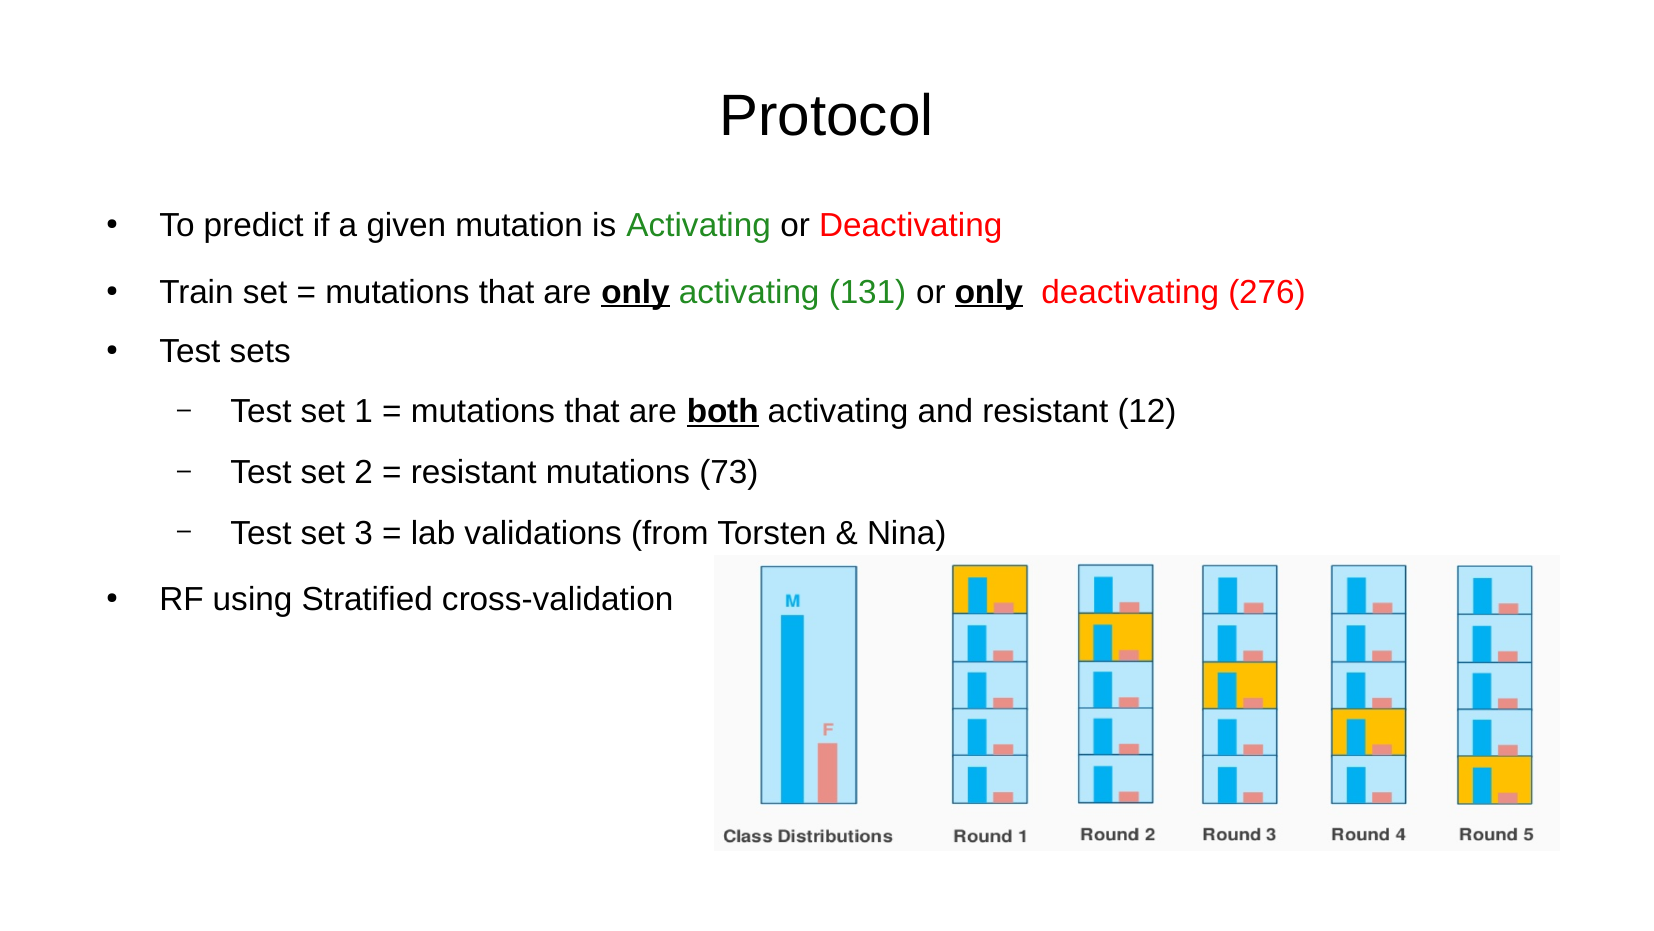

# Protocol
To predict if a given mutation is Activating or Deactivating
Train set = mutations that are only activating (131) or only deactivating (276)
Test sets
Test set 1 = mutations that are both activating and resistant (12)
Test set 2 = resistant mutations (73)
Test set 3 = lab validations (from Torsten & Nina)
RF using Stratified cross-validation